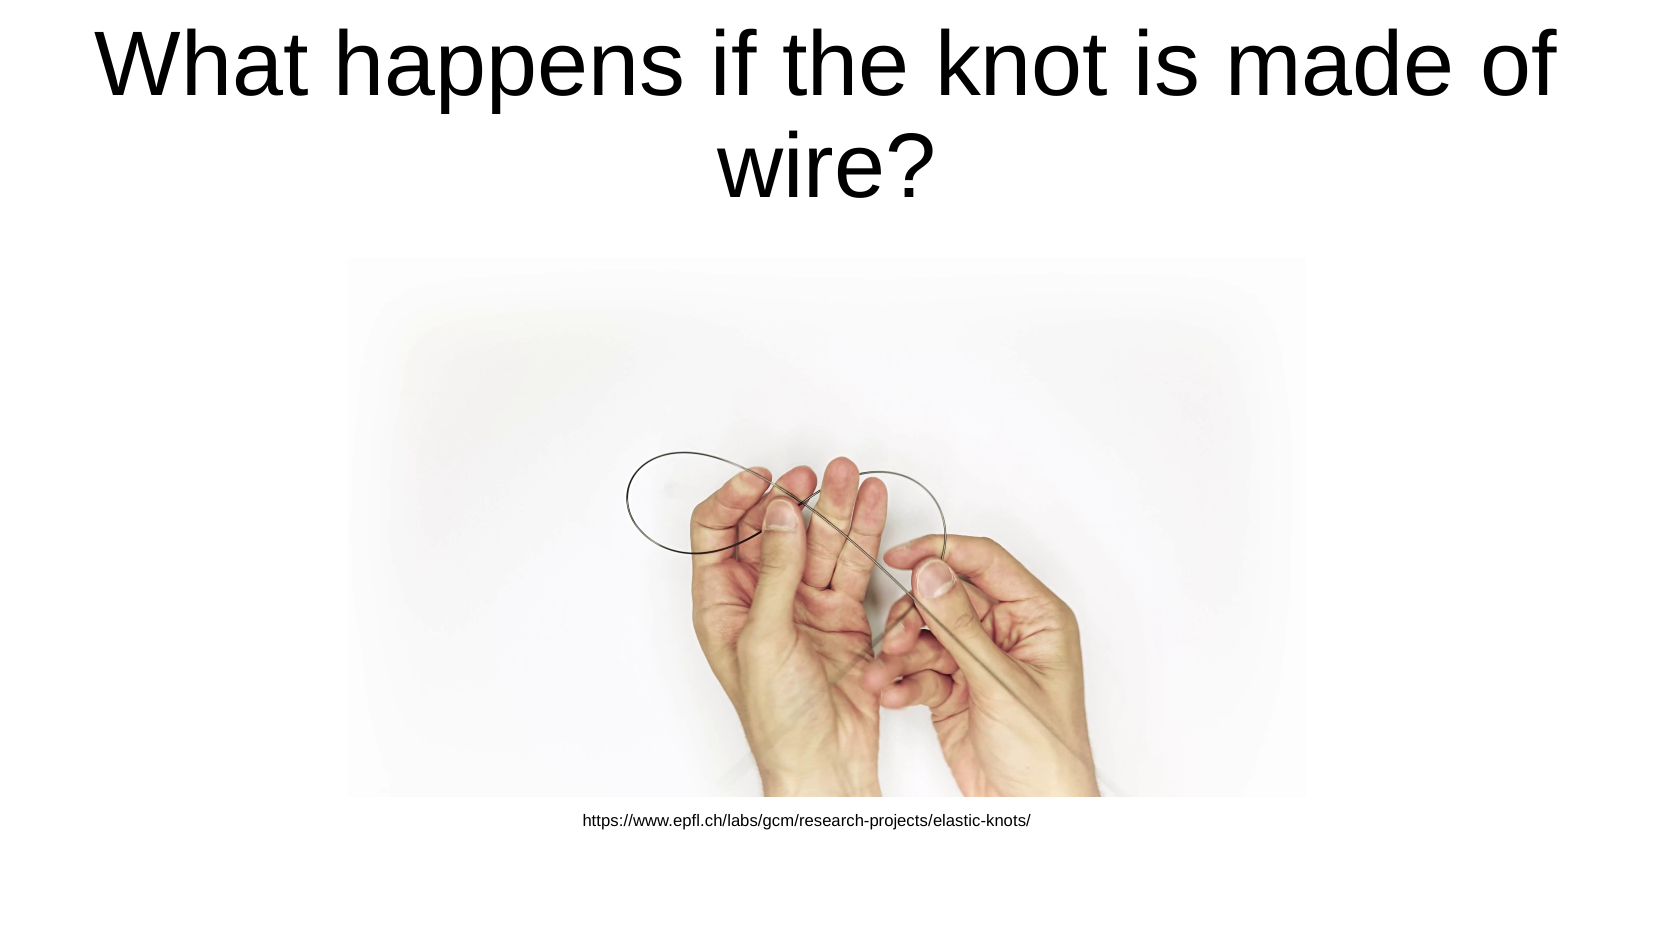

# What happens if the knot is made of wire?
https://www.epfl.ch/labs/gcm/research-projects/elastic-knots/